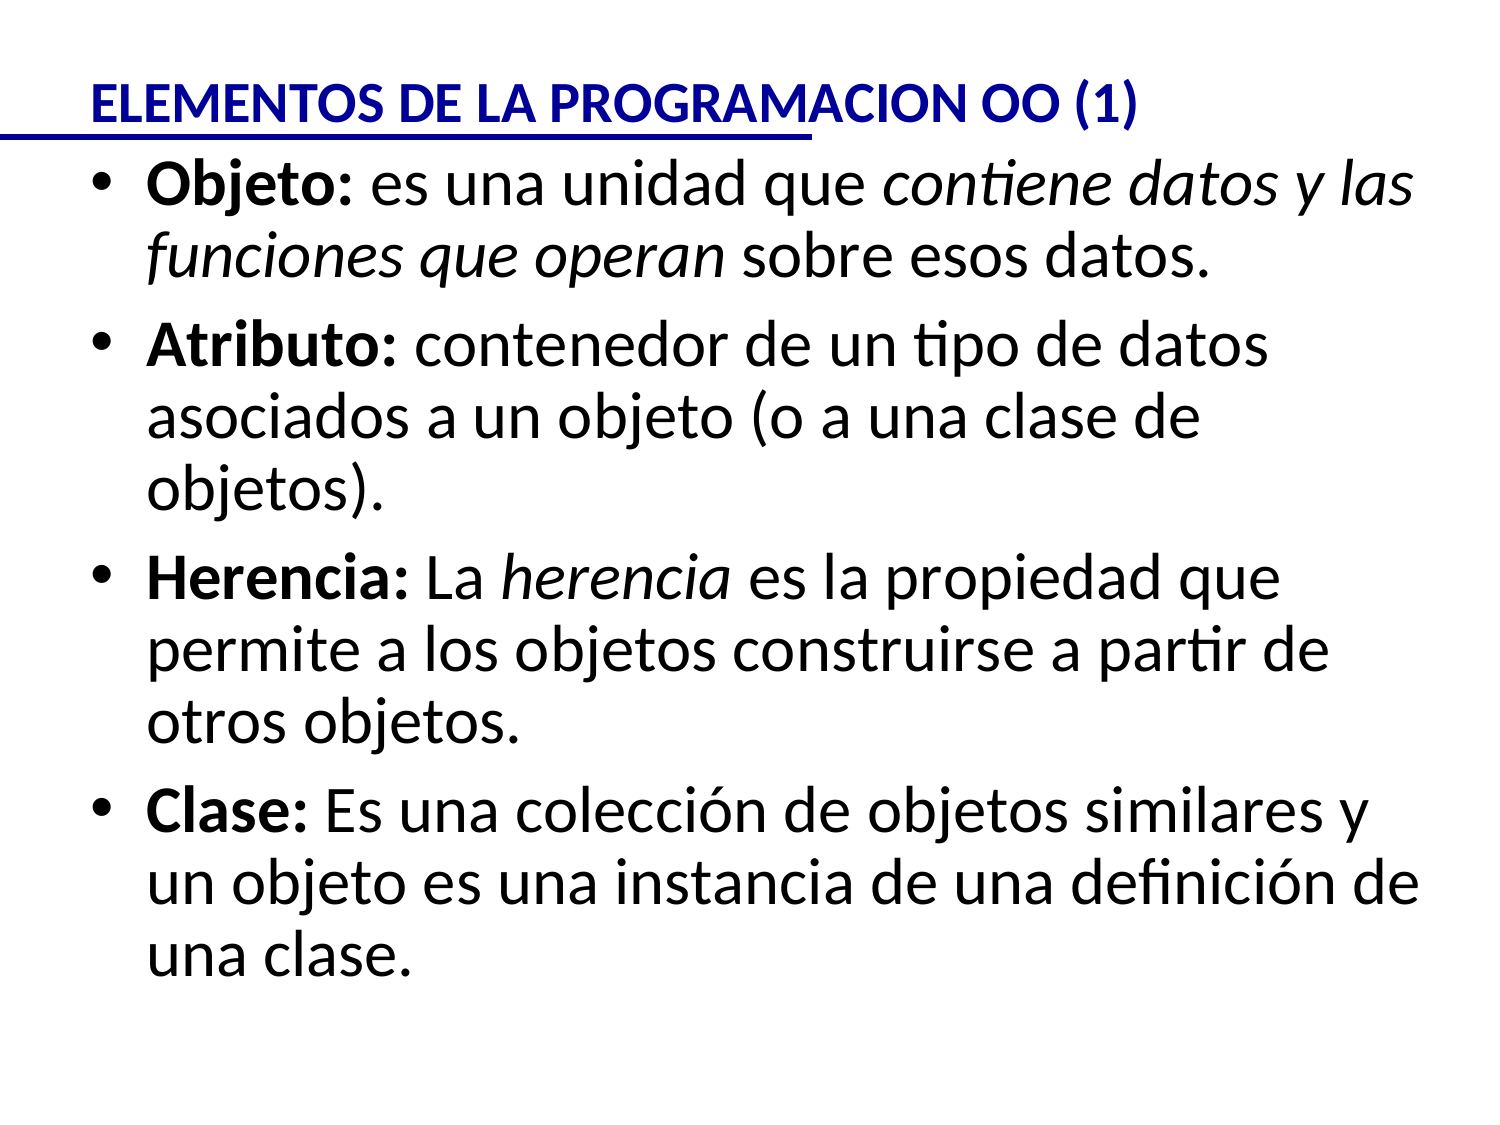

# ELEMENTOS DE LA PROGRAMACION OO (1)
Objeto: es una unidad que contiene datos y las funciones que operan sobre esos datos.
Atributo: contenedor de un tipo de datos asociados a un objeto (o a una clase de objetos).
Herencia: La herencia es la propiedad que permite a los objetos construirse a partir de otros objetos.
Clase: Es una colección de objetos similares y un objeto es una instancia de una definición de una clase.